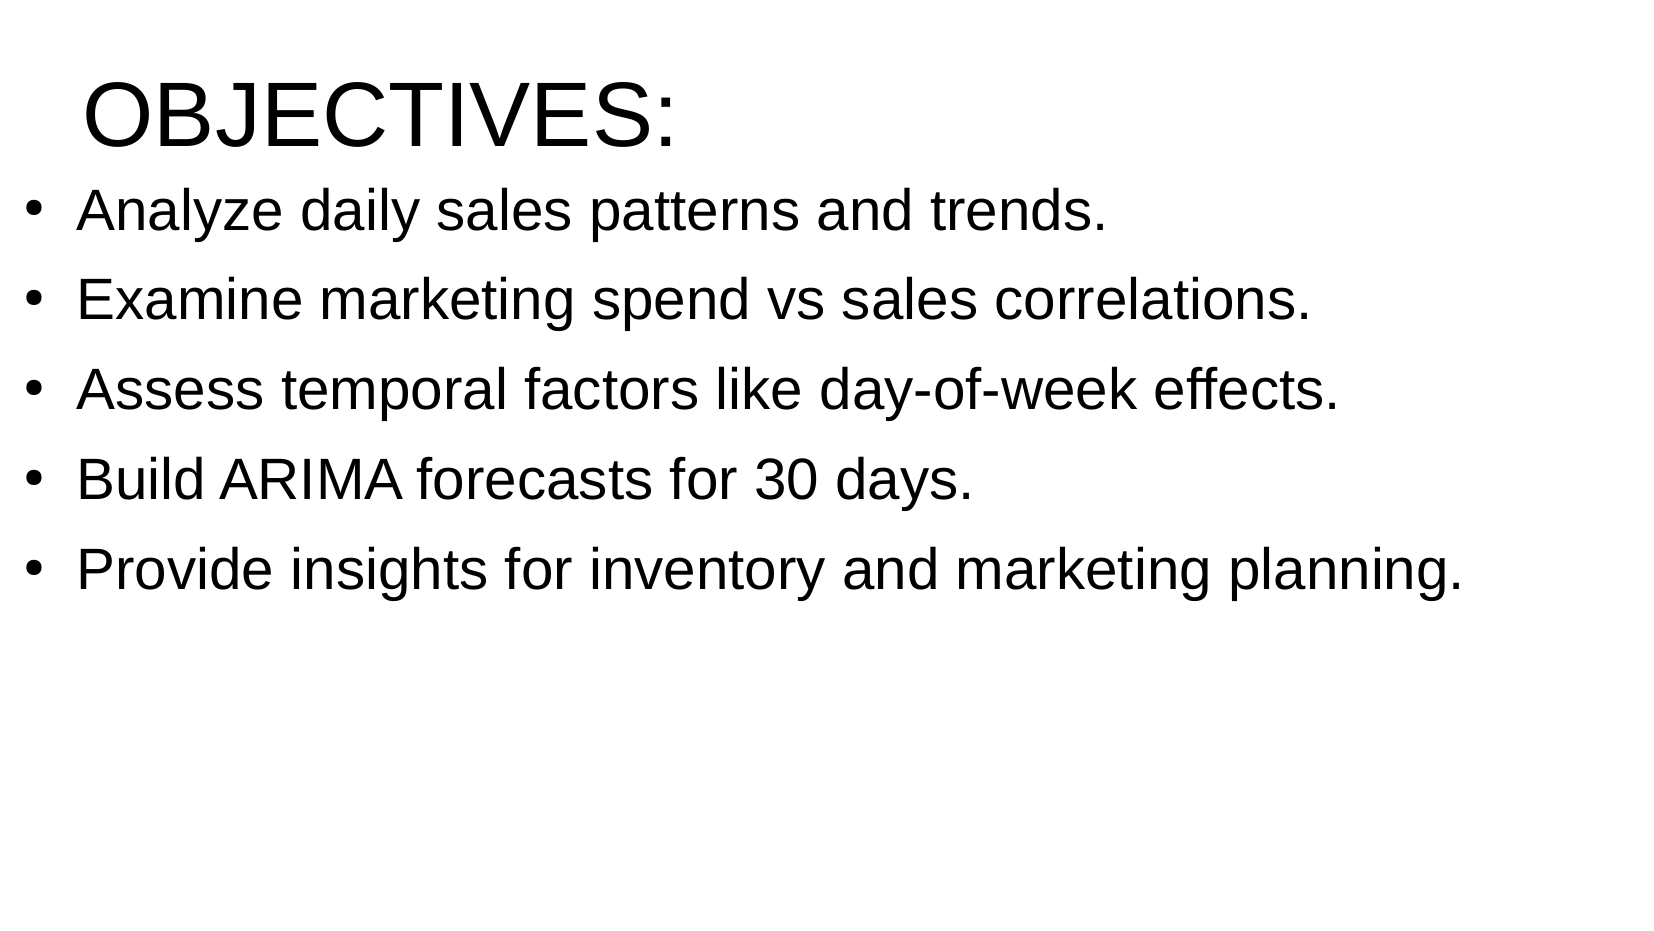

# OBJECTIVES:
Analyze daily sales patterns and trends.
Examine marketing spend vs sales correlations.
Assess temporal factors like day-of-week effects.
Build ARIMA forecasts for 30 days.
Provide insights for inventory and marketing planning.